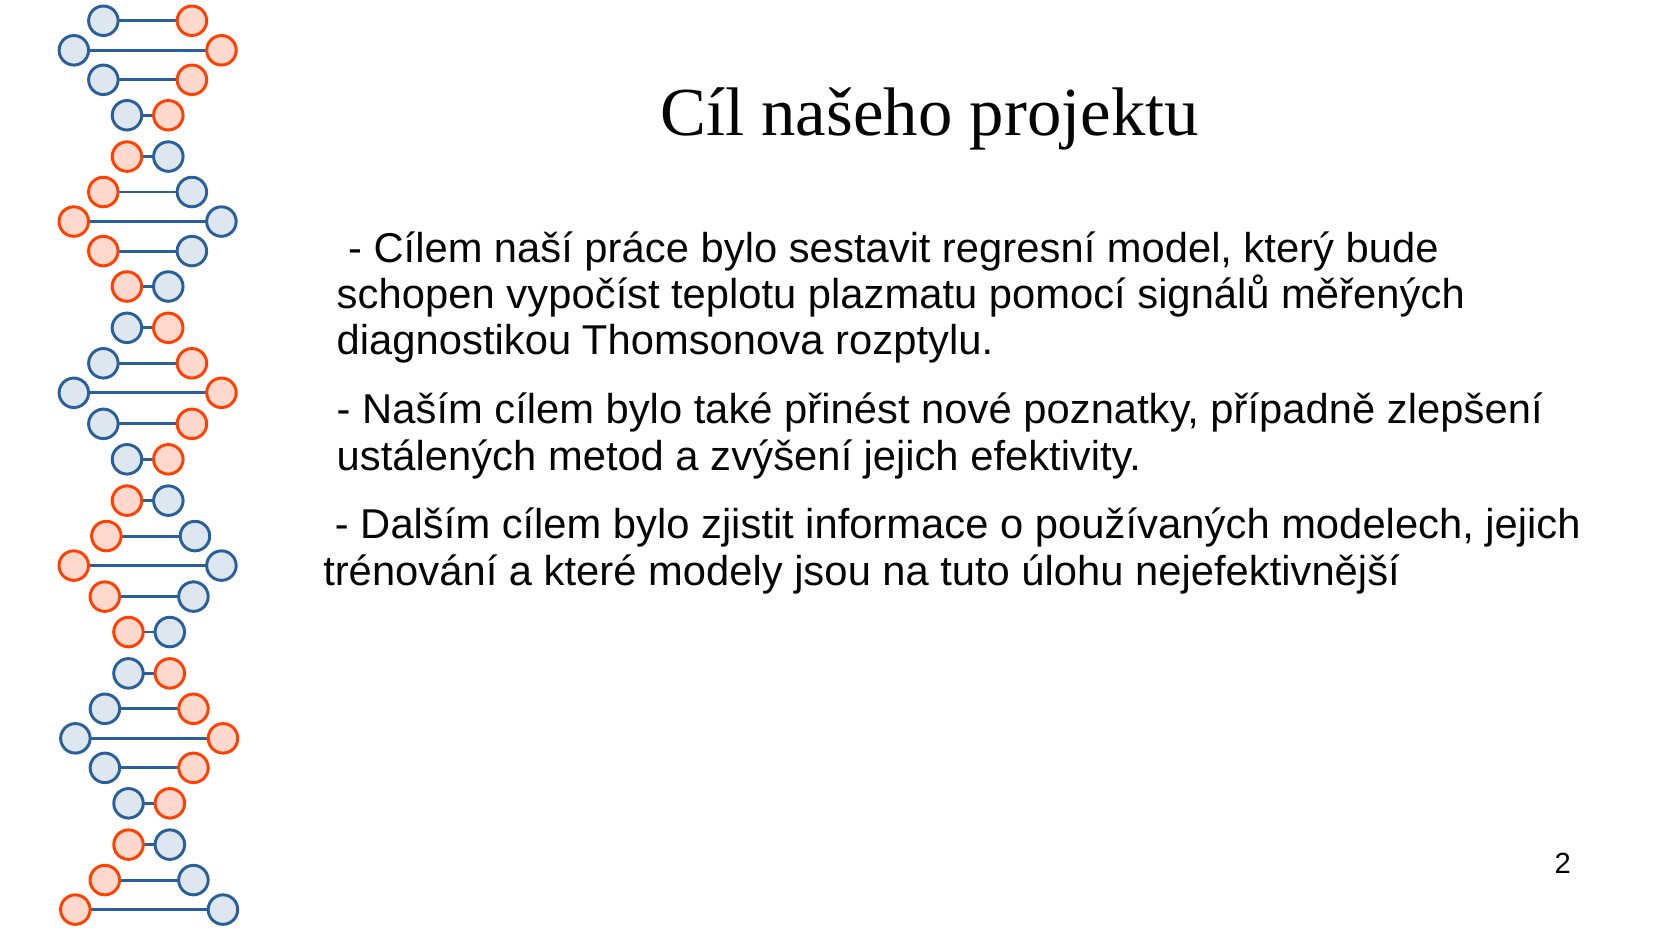

# Cíl našeho projektu
 - Cílem naší práce bylo sestavit regresní model, který bude schopen vypočíst teplotu plazmatu pomocí signálů měřených diagnostikou Thomsonova rozptylu.
- Naším cílem bylo také přinést nové poznatky, případně zlepšení ustálených metod a zvýšení jejich efektivity.
 - Dalším cílem bylo zjistit informace o používaných modelech, jejich trénování a které modely jsou na tuto úlohu nejefektivnější
2